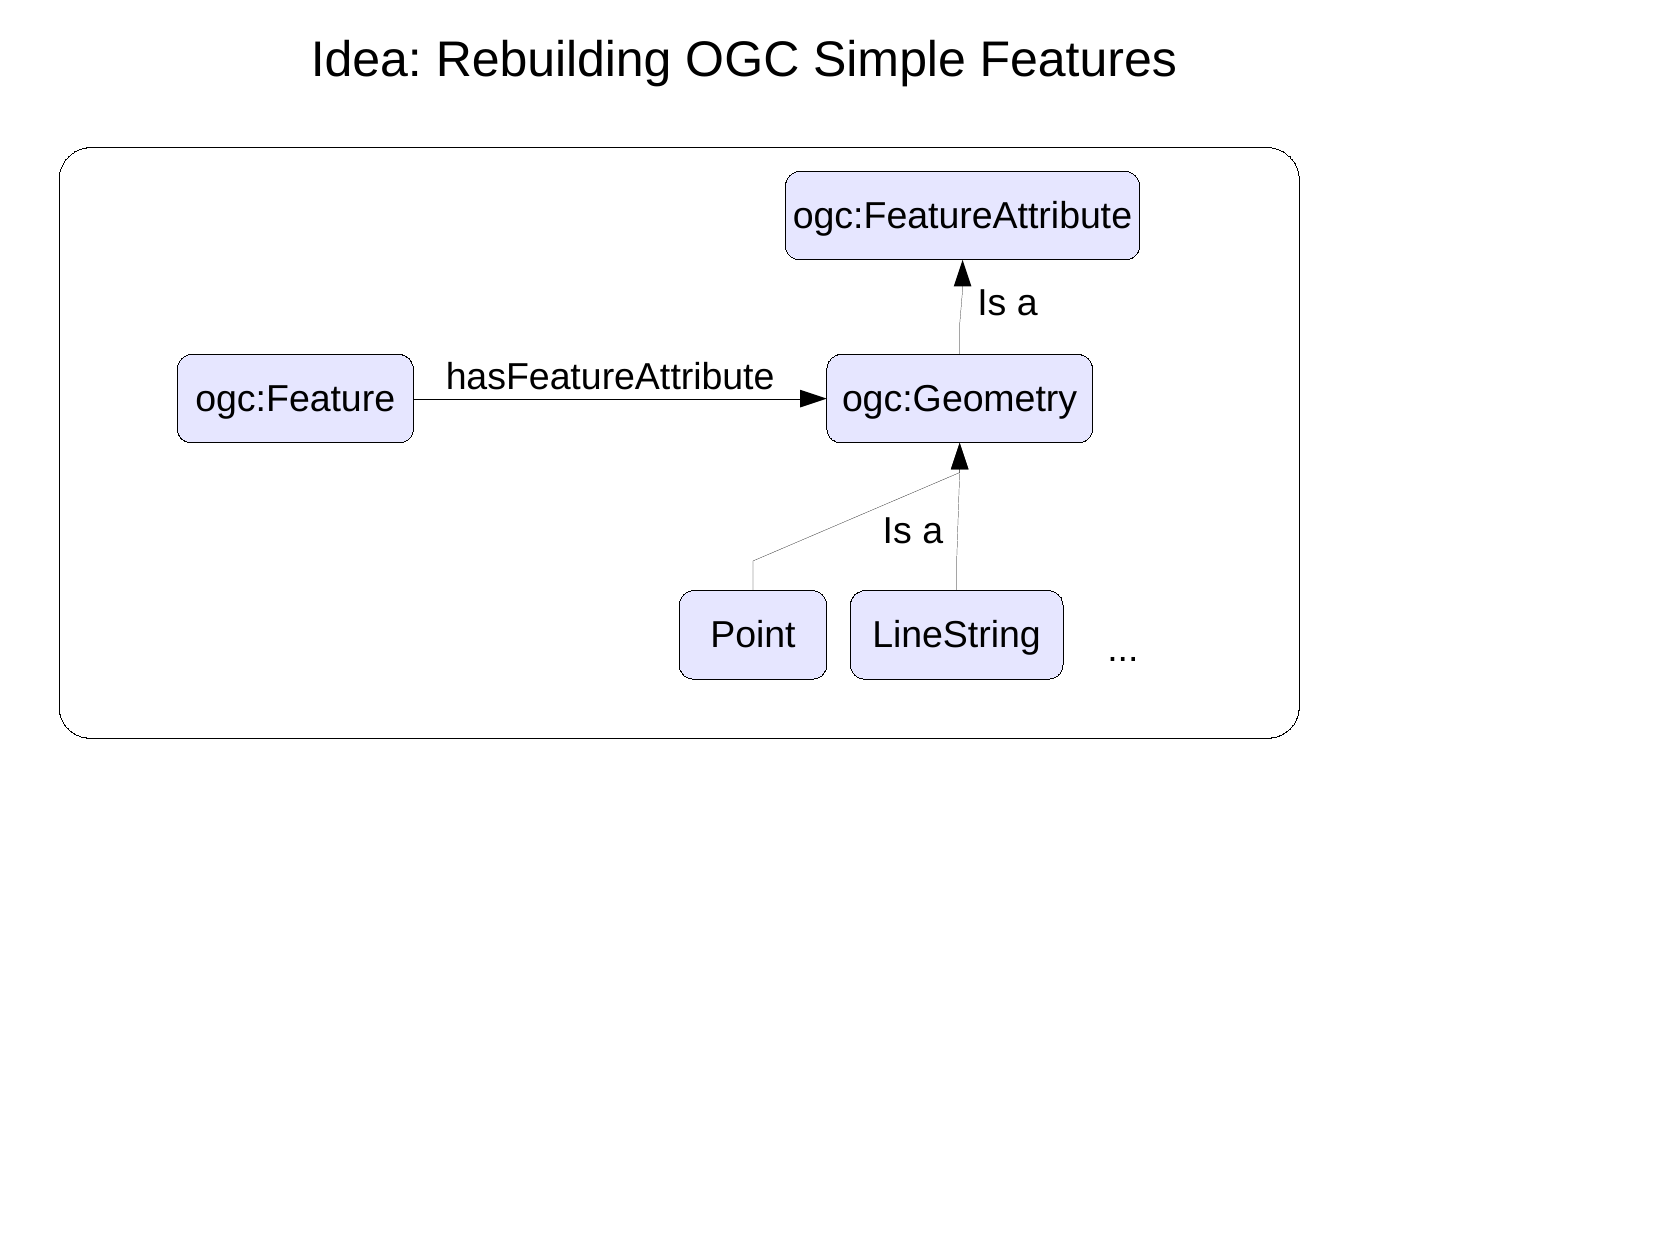

# Idea: Rebuilding OGC Simple Features
ogc:FeatureAttribute
Is a
hasFeatureAttribute
ogc:Feature
ogc:Geometry
Is a
Point
LineString
...